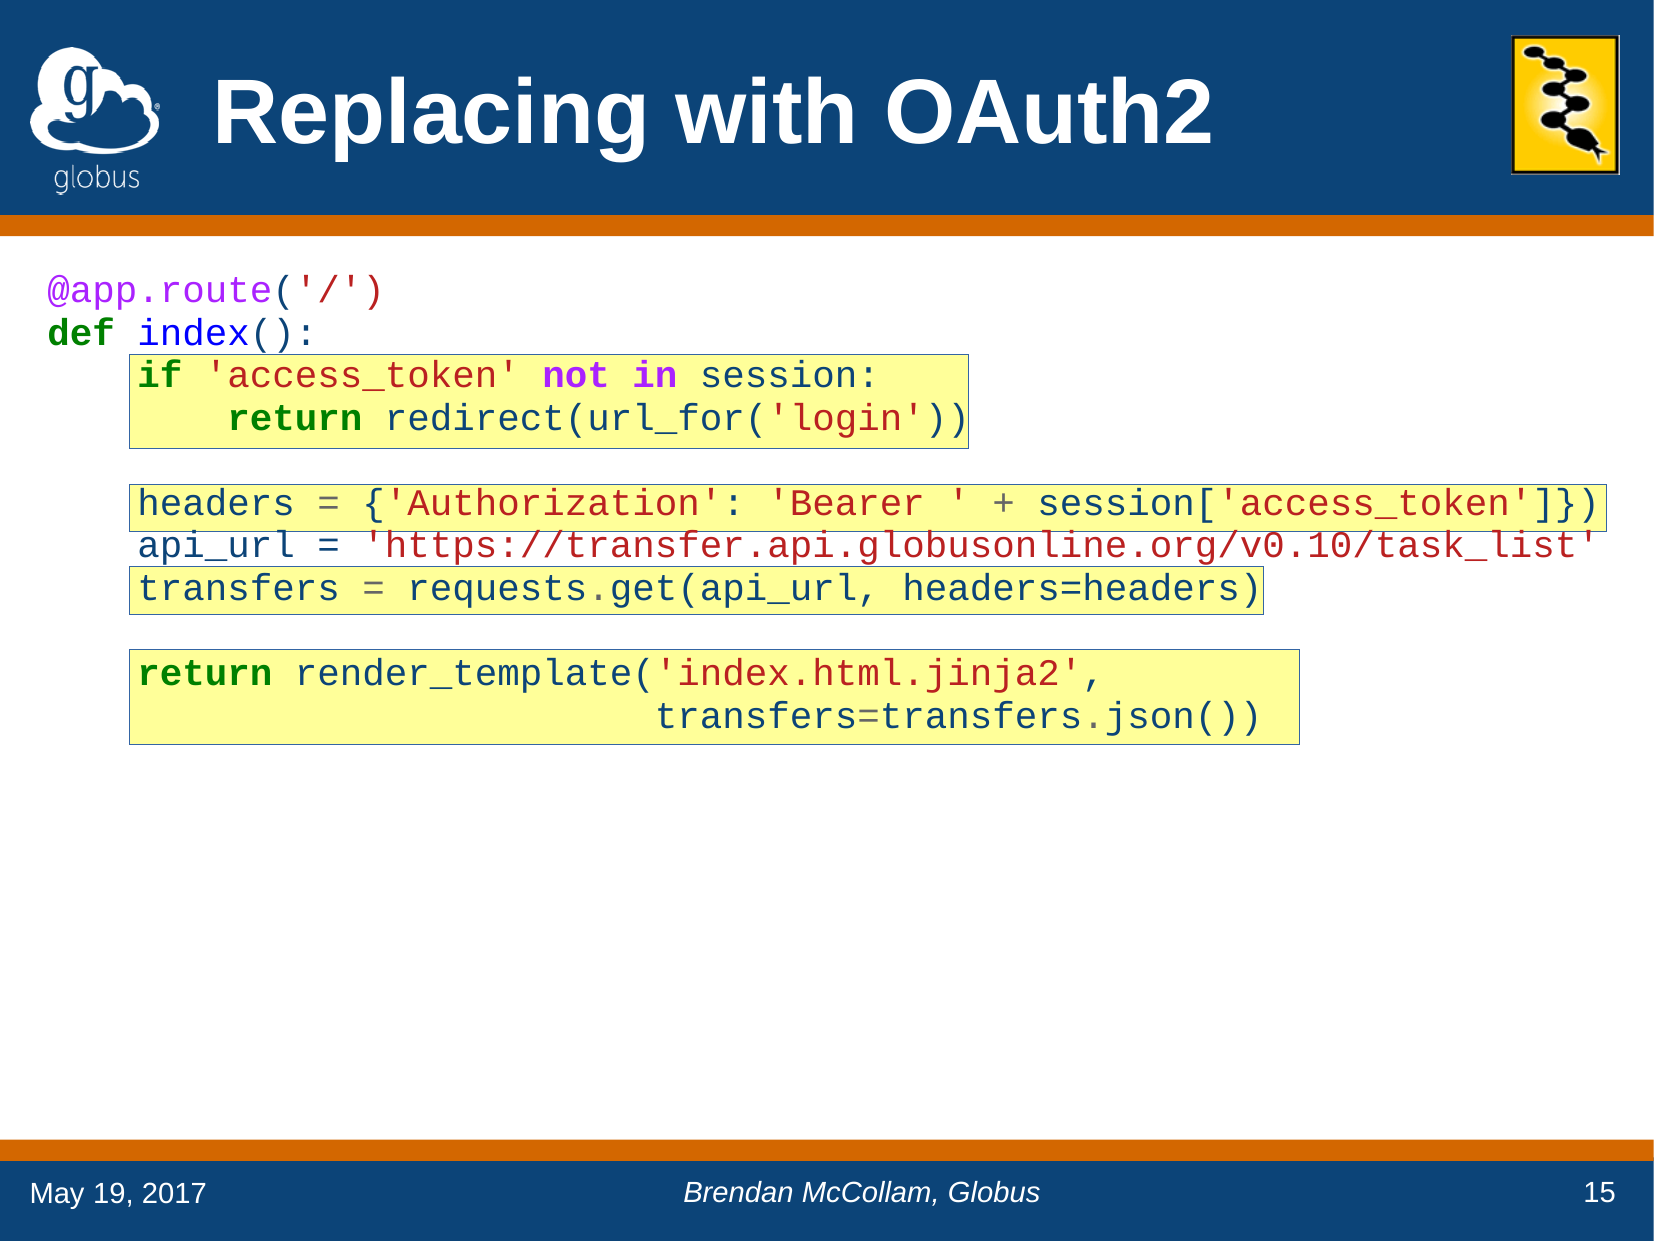

# Replacing with OAuth2
@app.route('/')
def index():
 if 'access_token' not in session:
 return redirect(url_for('login'))
 headers = {'Authorization': 'Bearer ' + session['access_token']})
 api_url = 'https://transfer.api.globusonline.org/v0.10/task_list'
 transfers = requests.get(api_url, headers=headers)
 return render_template('index.html.jinja2',
 transfers=transfers.json())
May 19, 2017
Brendan McCollam, Globus
15